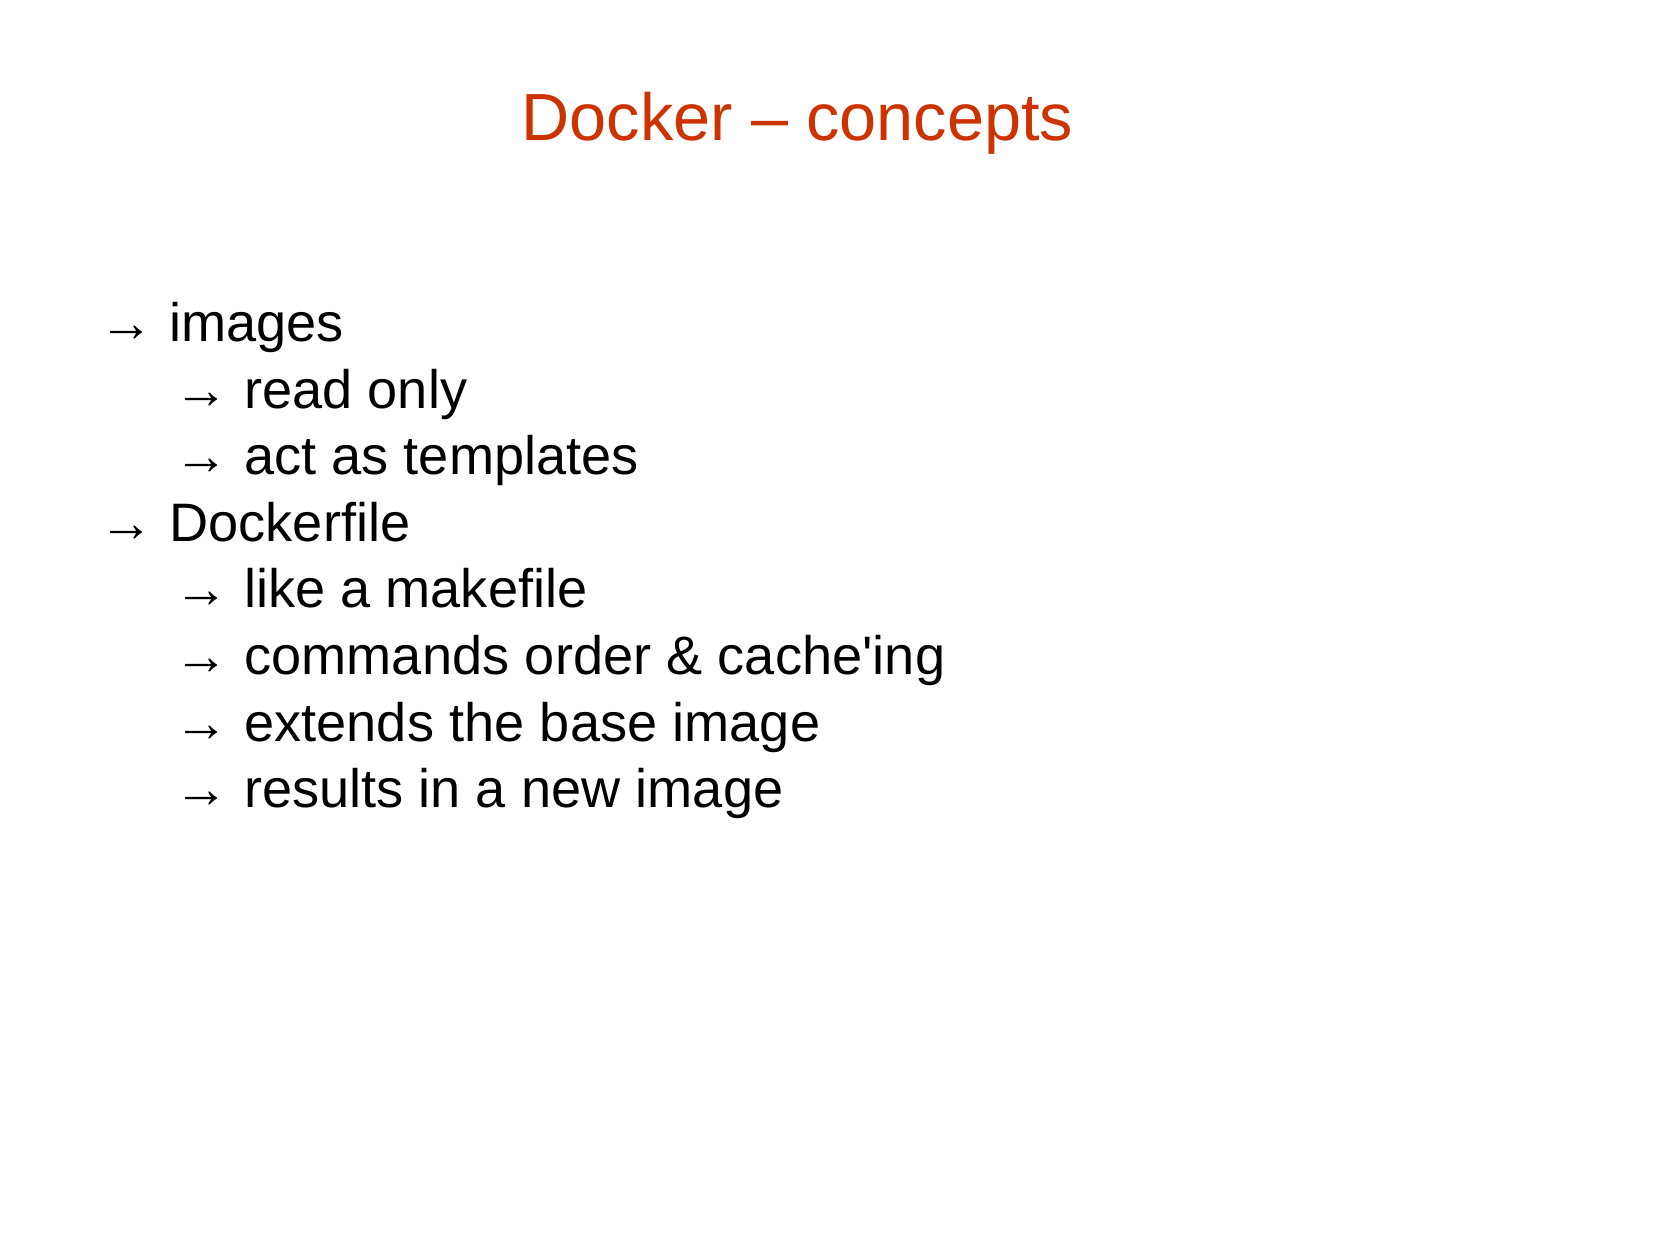

Docker – concepts
→ images
	→ read only
	→ act as templates
→ Dockerfile
	→ like a makefile
	→ commands order & cache'ing
	→ extends the base image
	→ results in a new image